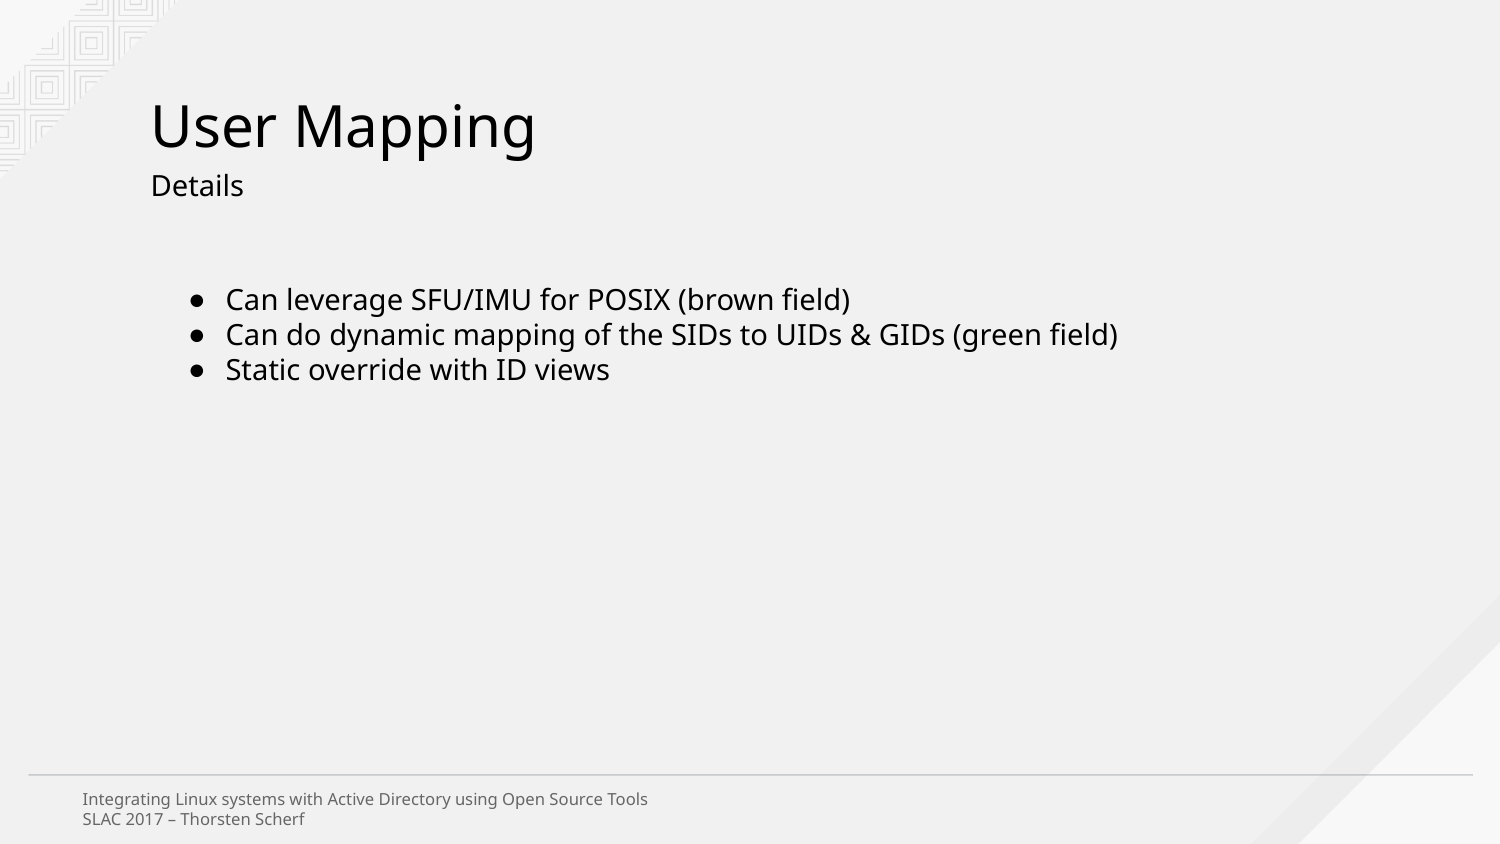

User Mapping
Details
# Can leverage SFU/IMU for POSIX (brown field)
Can do dynamic mapping of the SIDs to UIDs & GIDs (green field)
Static override with ID views